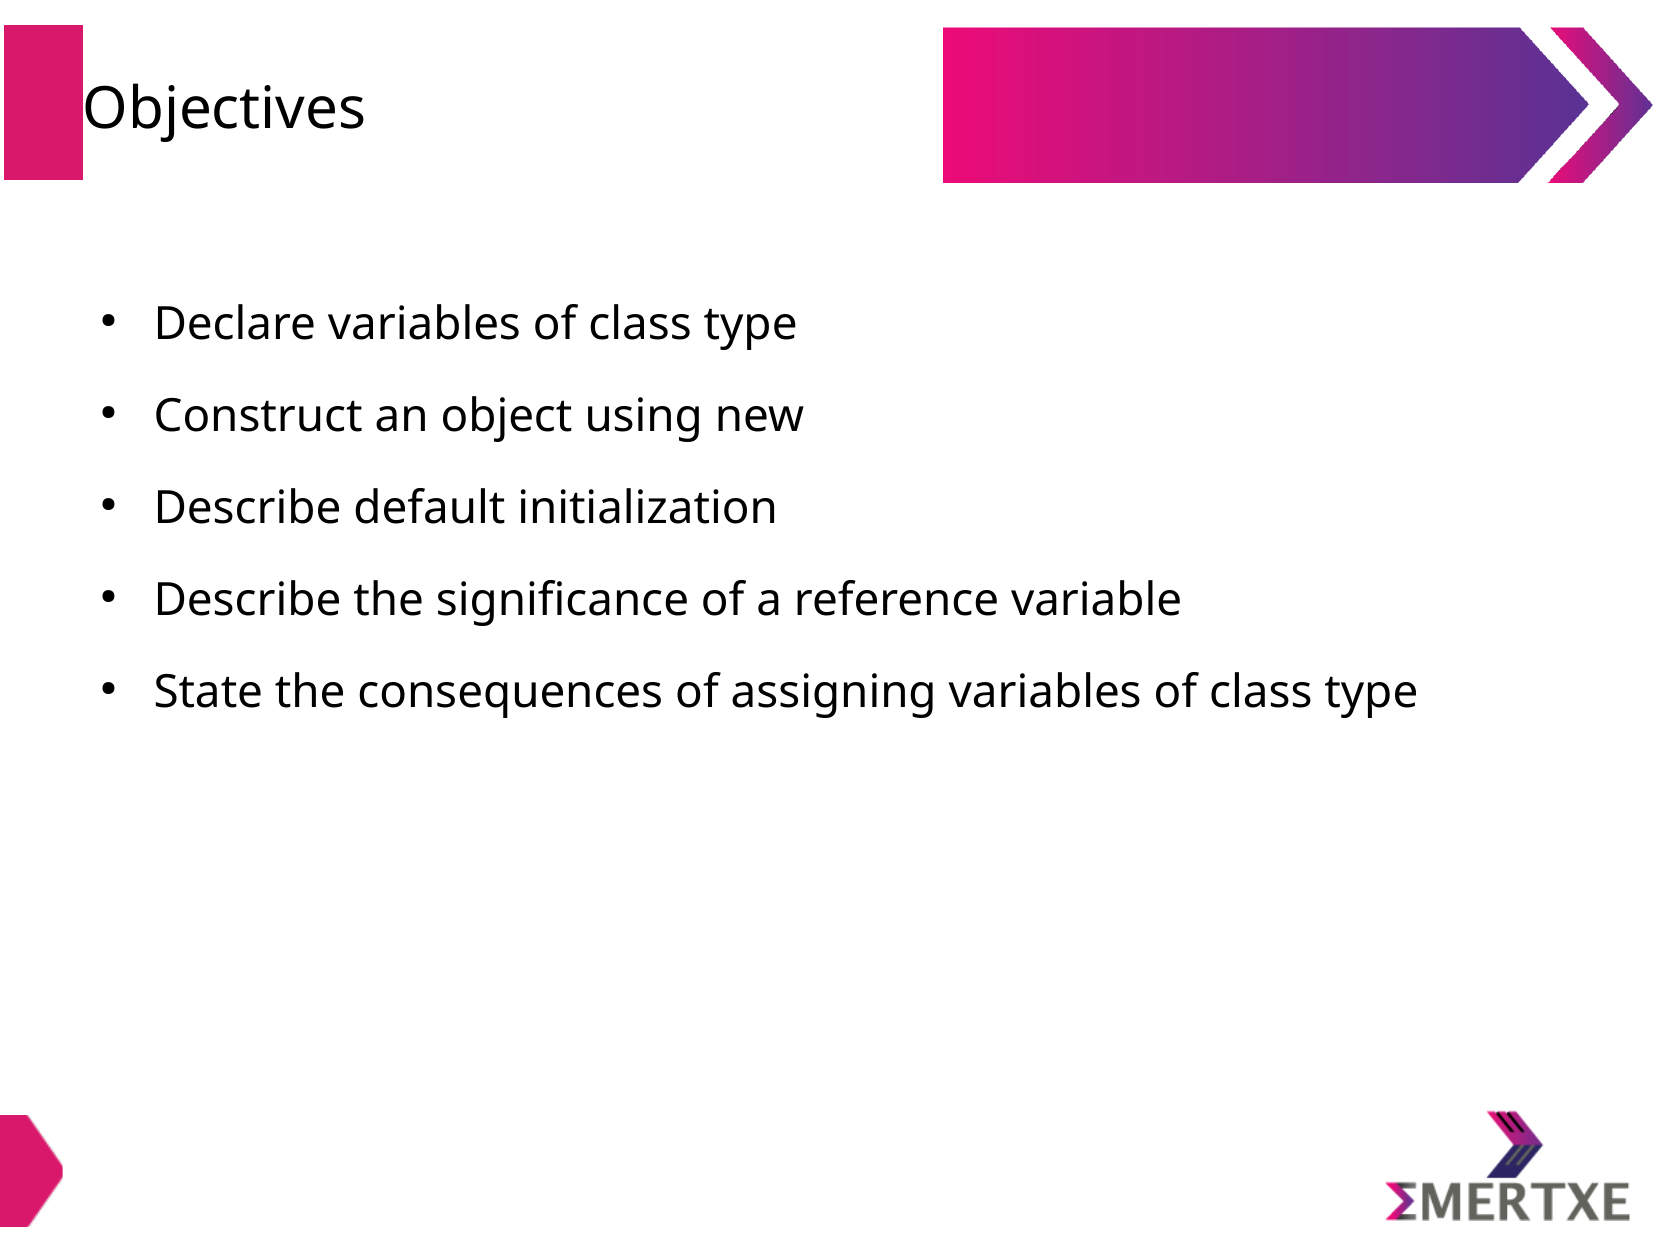

# Objectives
Declare variables of class type
Construct an object using new
Describe default initialization
Describe the significance of a reference variable
State the consequences of assigning variables of class type